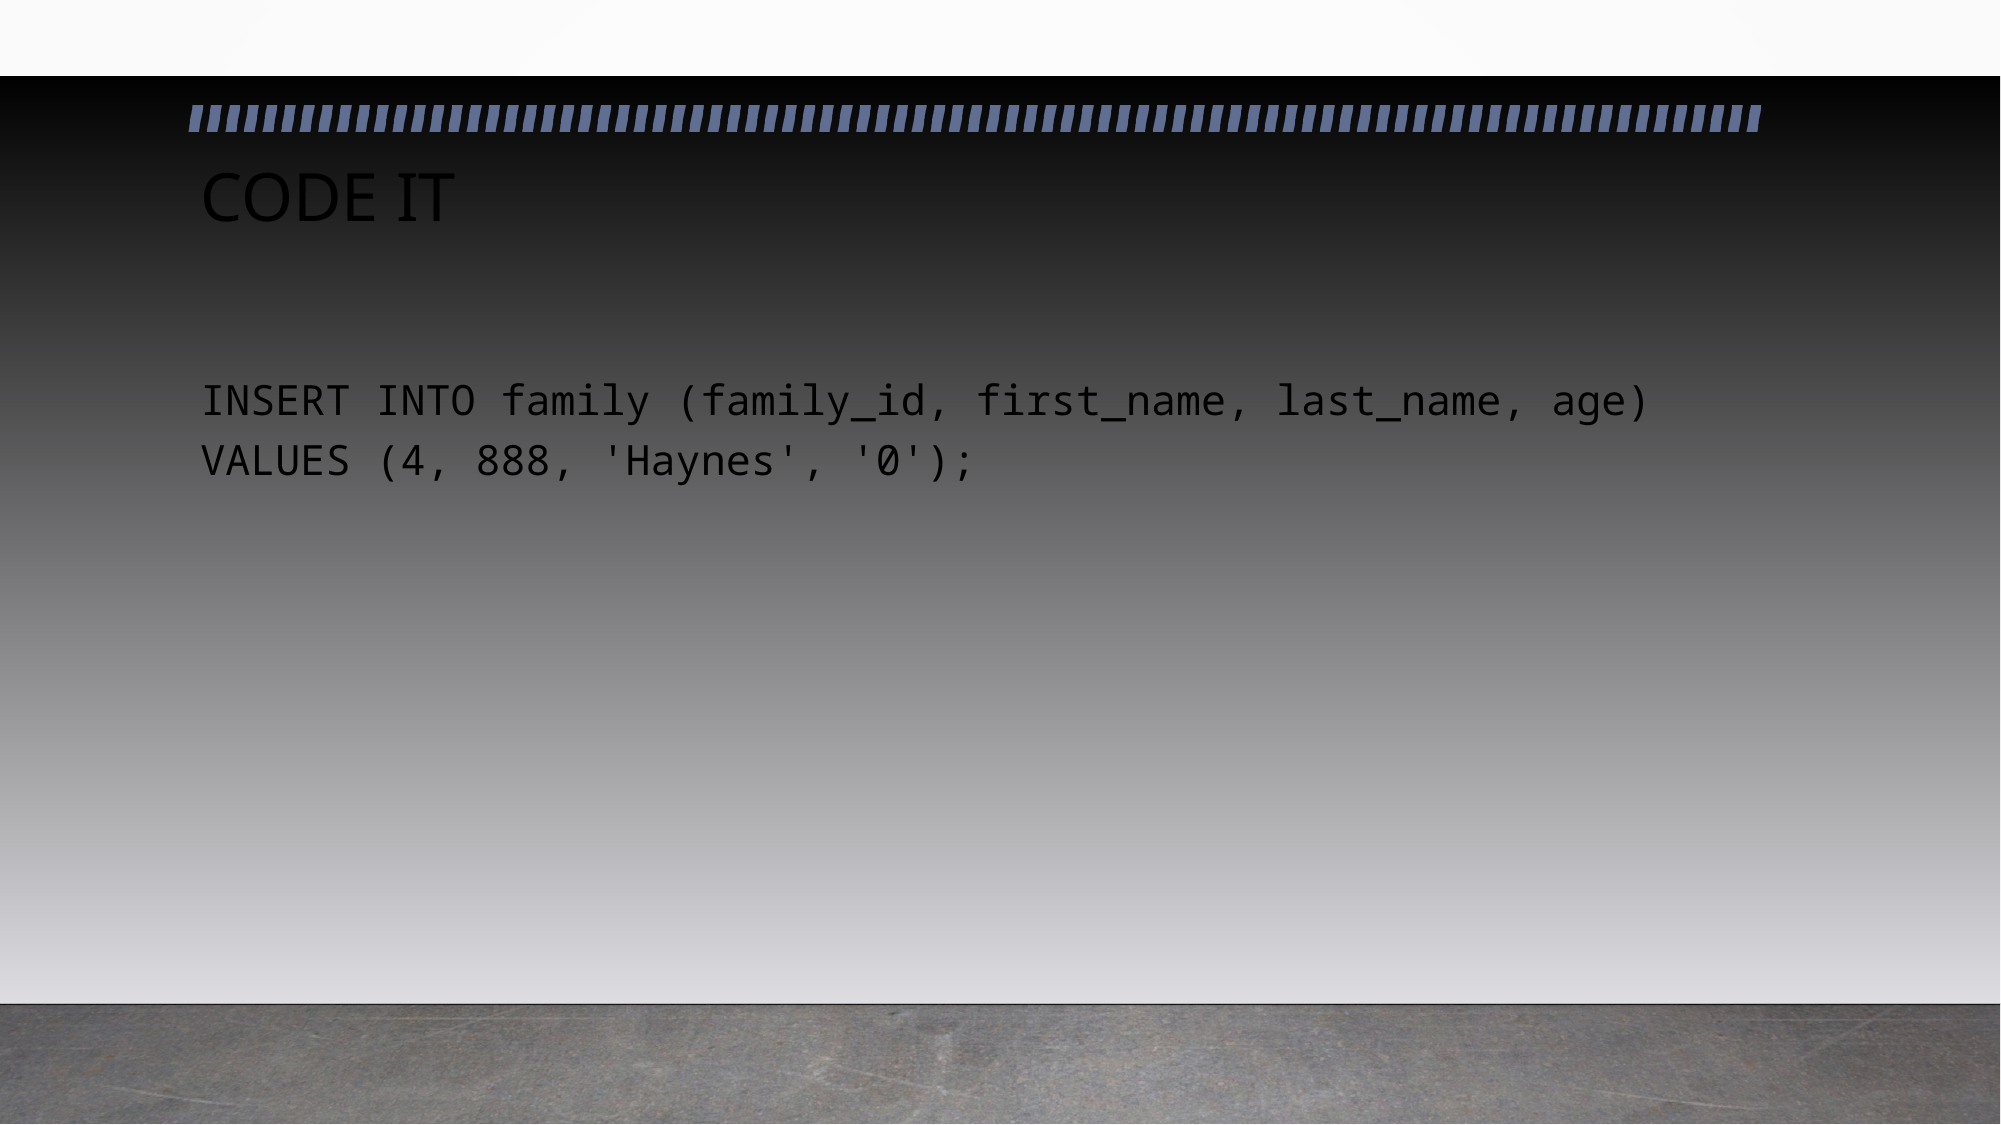

# CODE IT
INSERT INTO family (family_id, first_name, last_name, age) VALUES (4, 888, 'Haynes', '0');